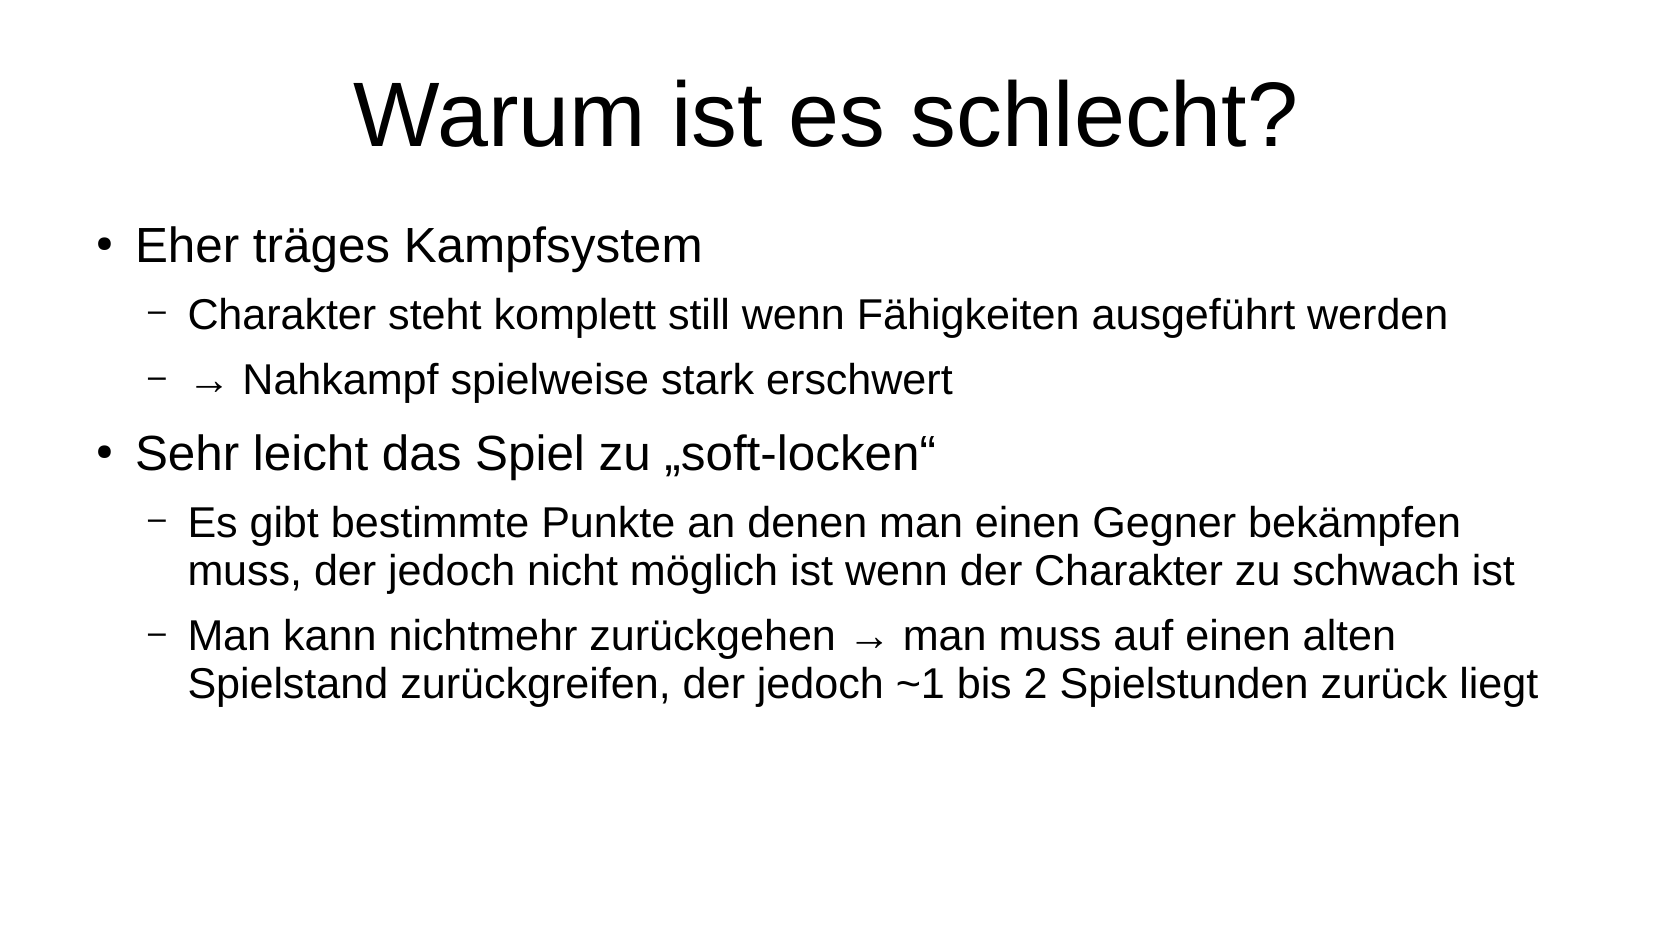

# Warum ist es schlecht?
Eher träges Kampfsystem
Charakter steht komplett still wenn Fähigkeiten ausgeführt werden
→ Nahkampf spielweise stark erschwert
Sehr leicht das Spiel zu „soft-locken“
Es gibt bestimmte Punkte an denen man einen Gegner bekämpfen muss, der jedoch nicht möglich ist wenn der Charakter zu schwach ist
Man kann nichtmehr zurückgehen → man muss auf einen alten Spielstand zurückgreifen, der jedoch ~1 bis 2 Spielstunden zurück liegt